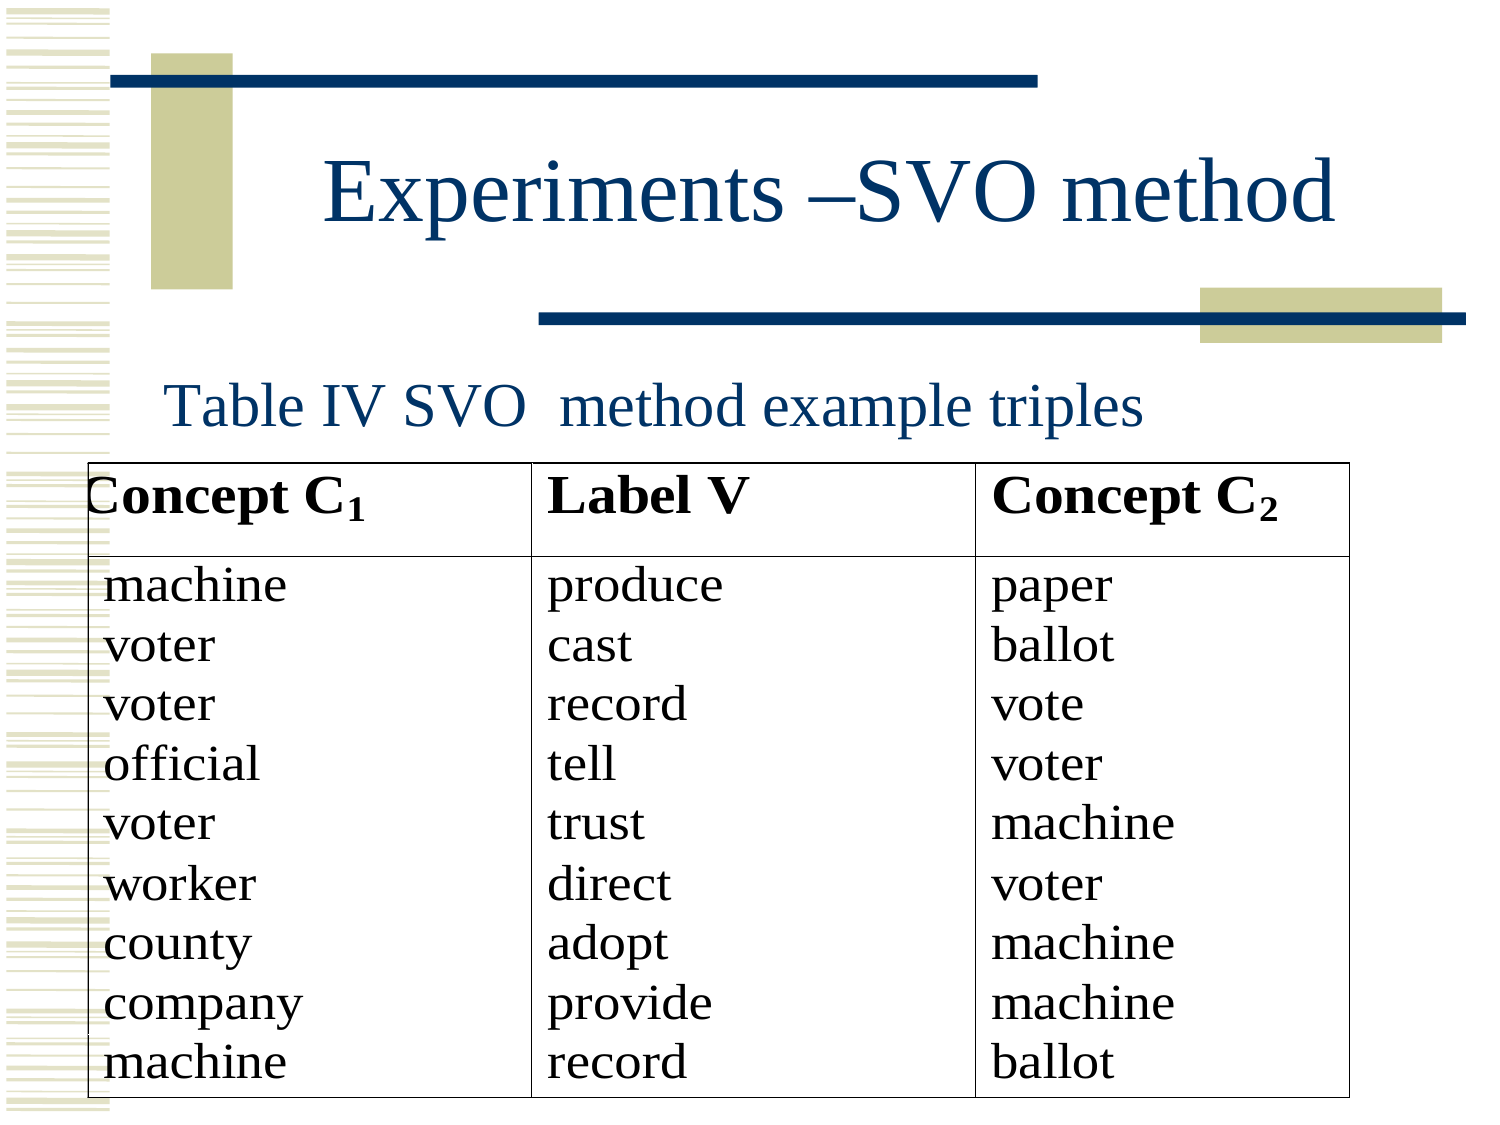

# Experiments –SVO method
 Table IV SVO method example triples